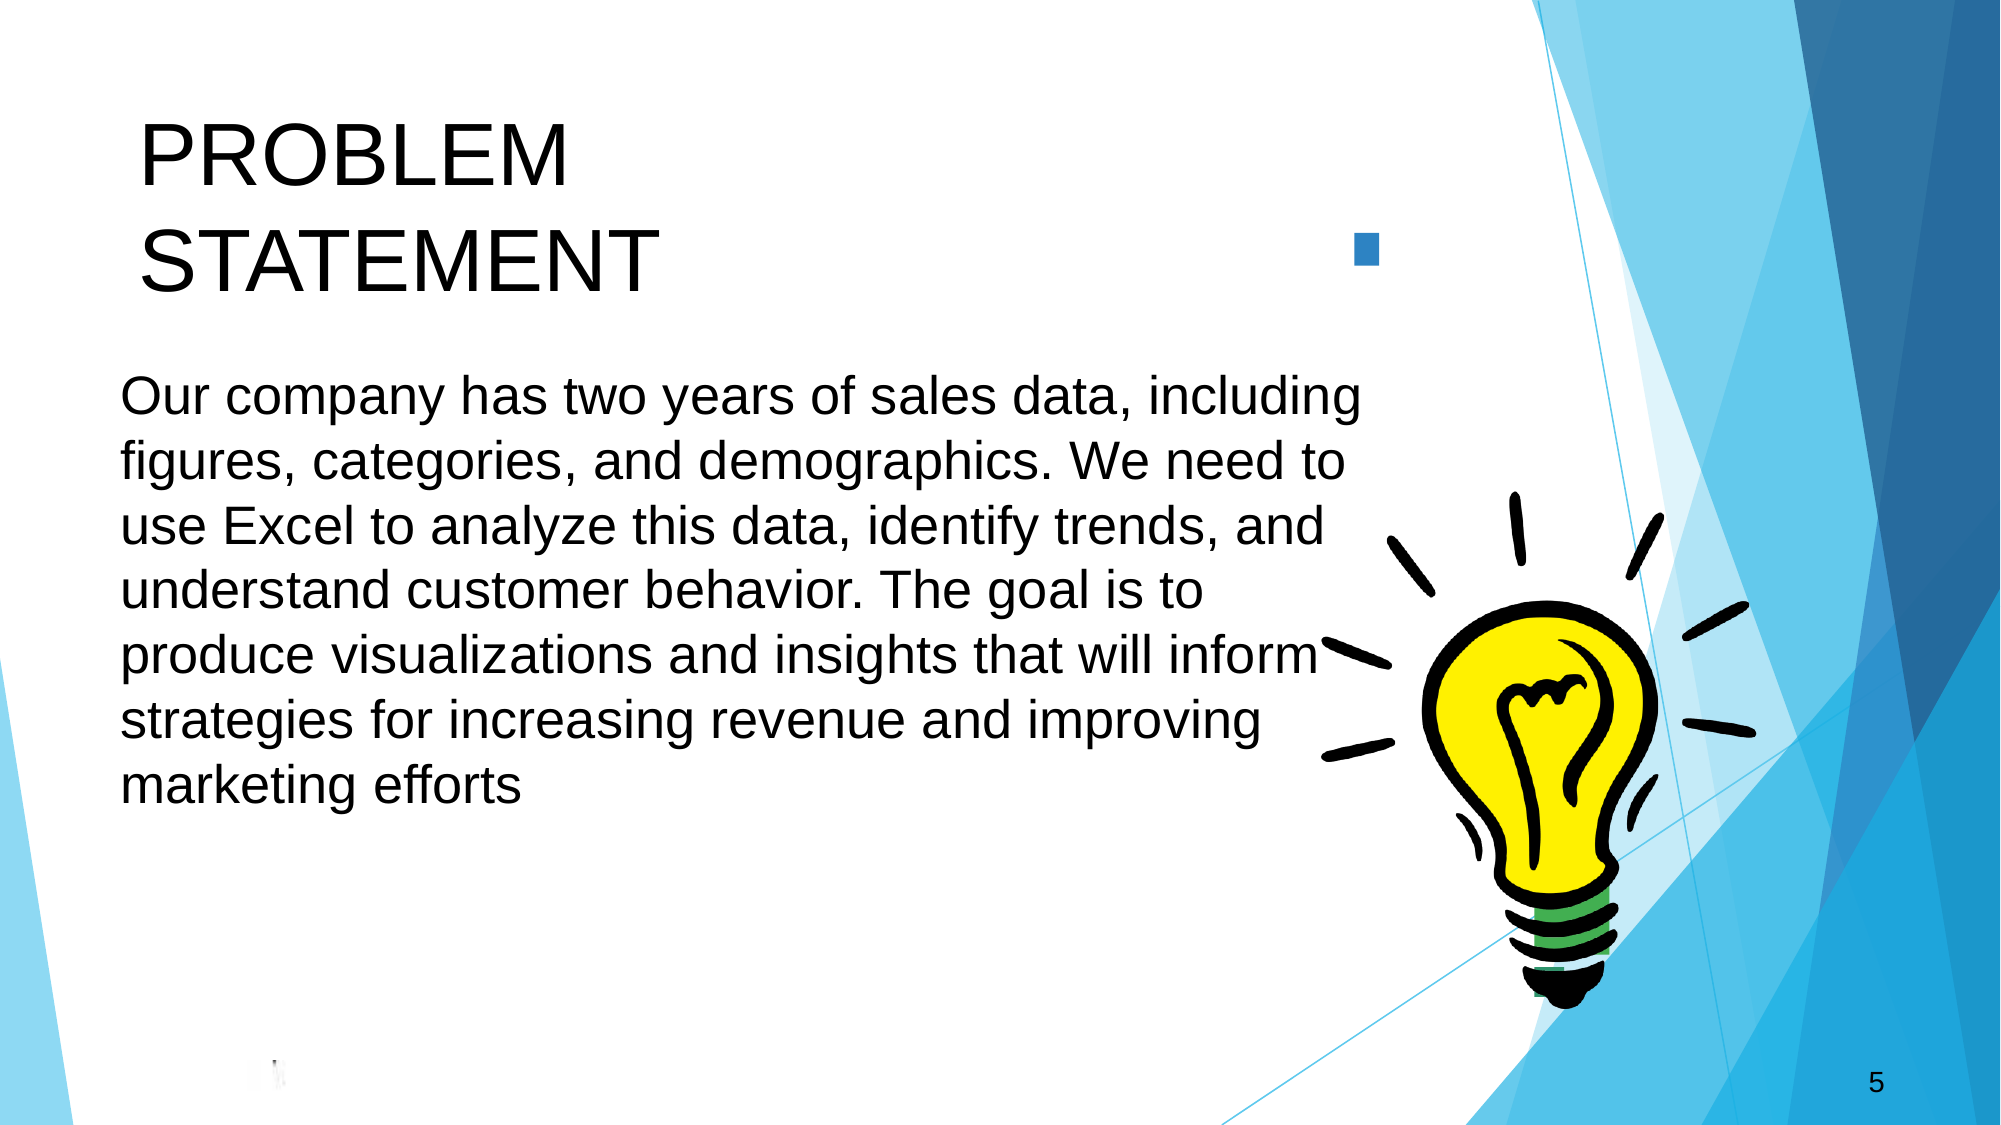

# PROBLEM	STATEMENT
Our company has two years of sales data, including
figures, categories, and demographics. We need to
use Excel to analyze this data, identify trends, and
understand customer behavior. The goal is to
produce visualizations and insights that will inform
strategies for increasing revenue and improving
marketing efforts